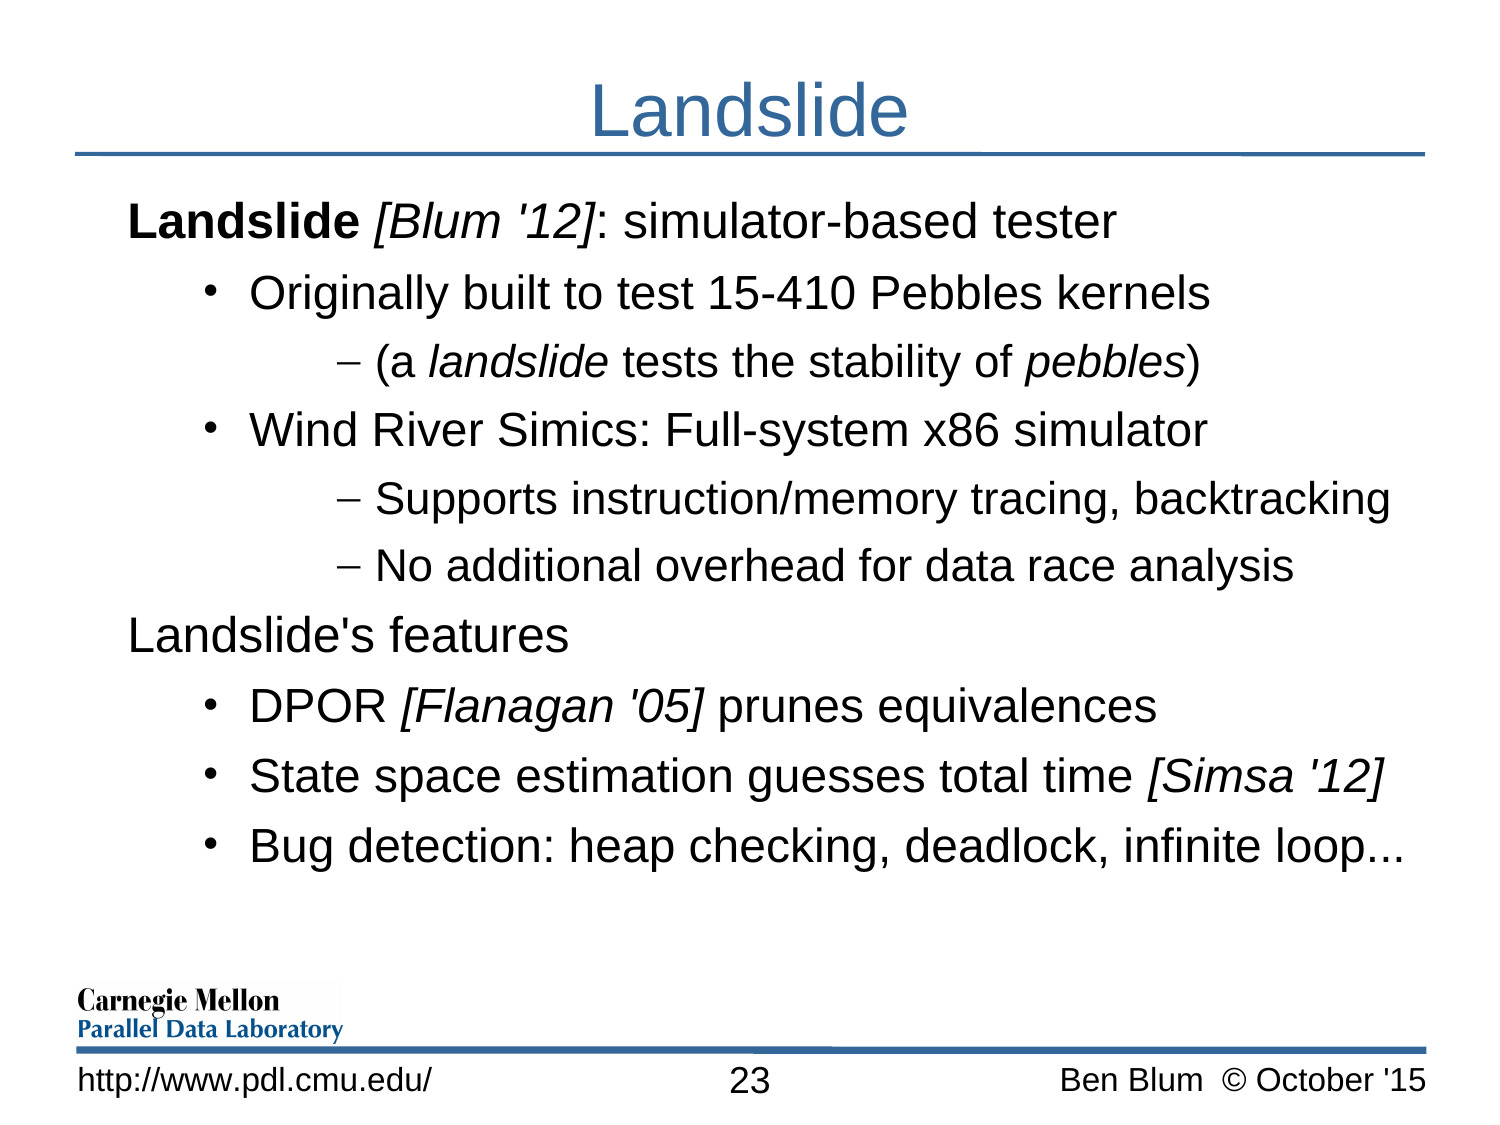

# Landslide
Landslide [Blum '12]: simulator-based tester
Originally built to test 15-410 Pebbles kernels
(a landslide tests the stability of pebbles)
Wind River Simics: Full-system x86 simulator
Supports instruction/memory tracing, backtracking
No additional overhead for data race analysis
Landslide's features
DPOR [Flanagan '05] prunes equivalences
State space estimation guesses total time [Simsa '12]
Bug detection: heap checking, deadlock, infinite loop...
23